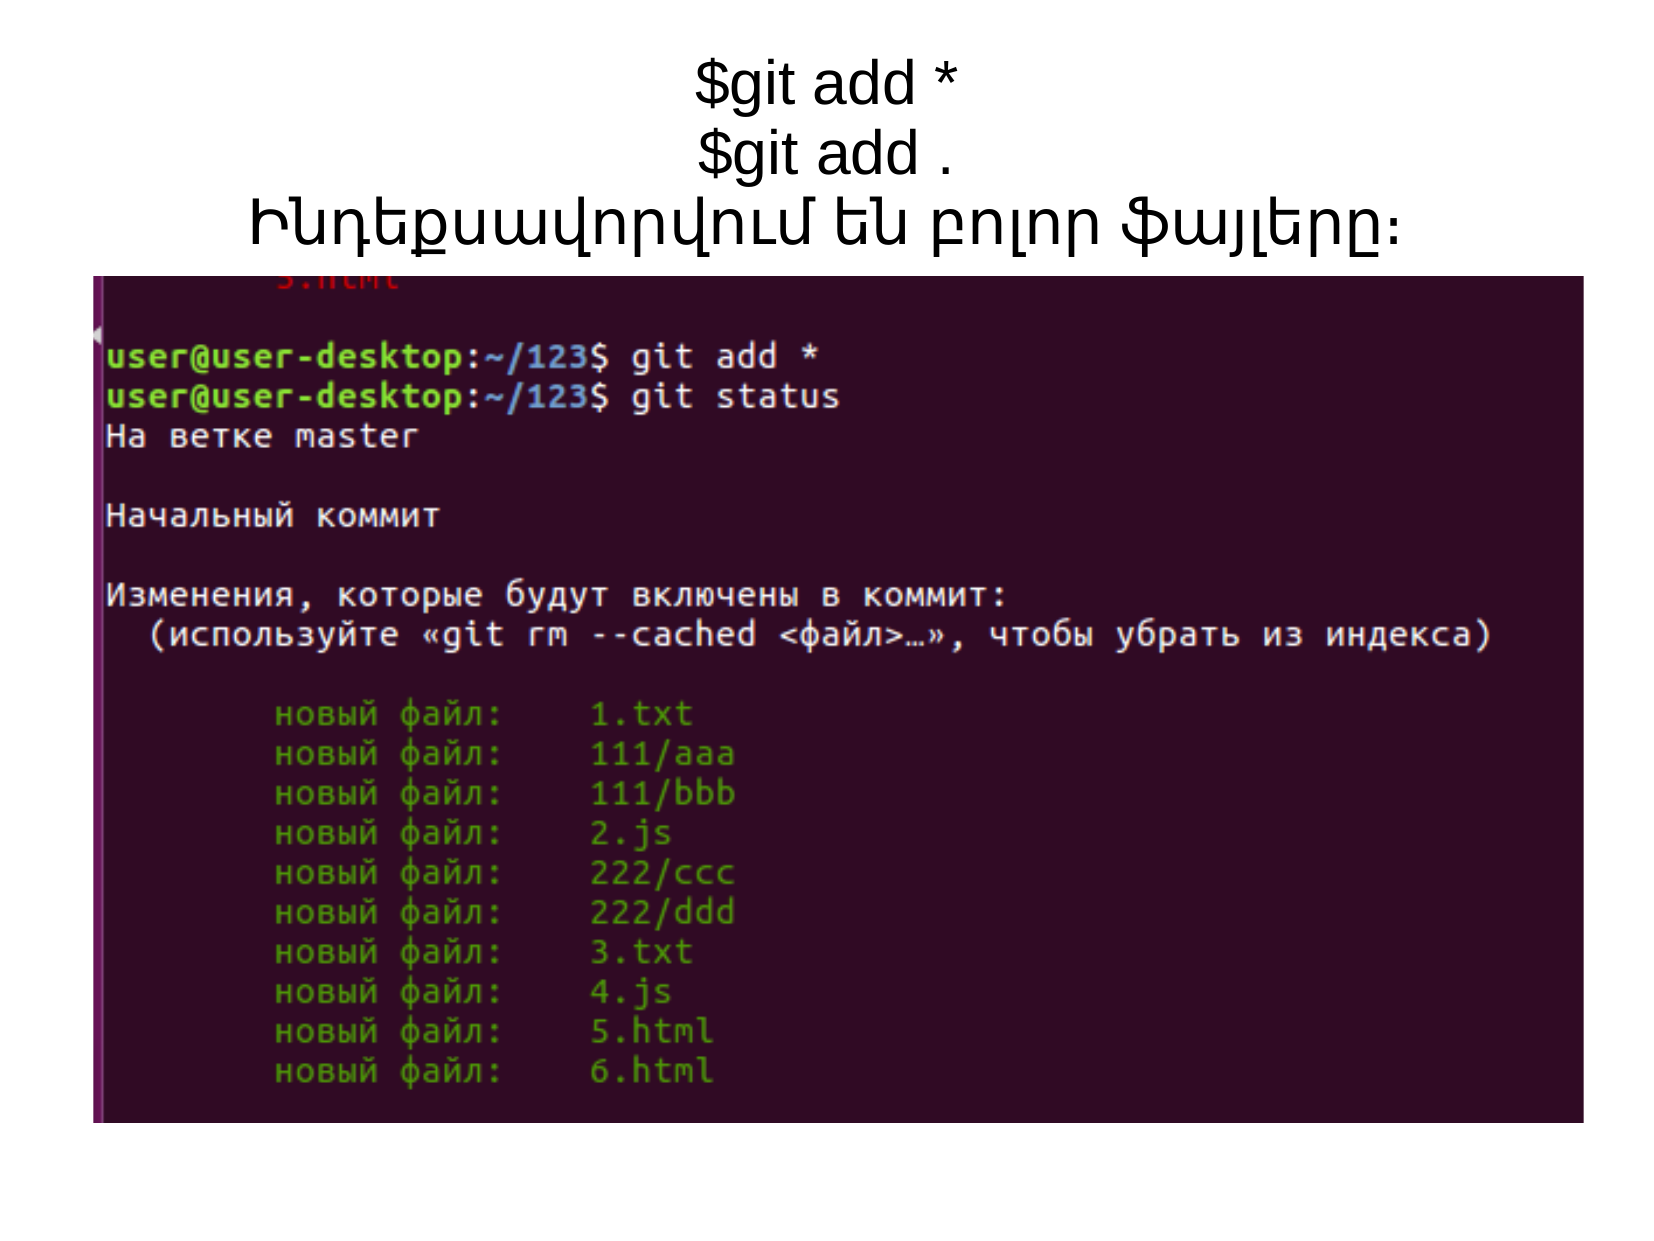

# $git add * $git add . Ինդեքսավորվում են բոլոր ֆայլերը։